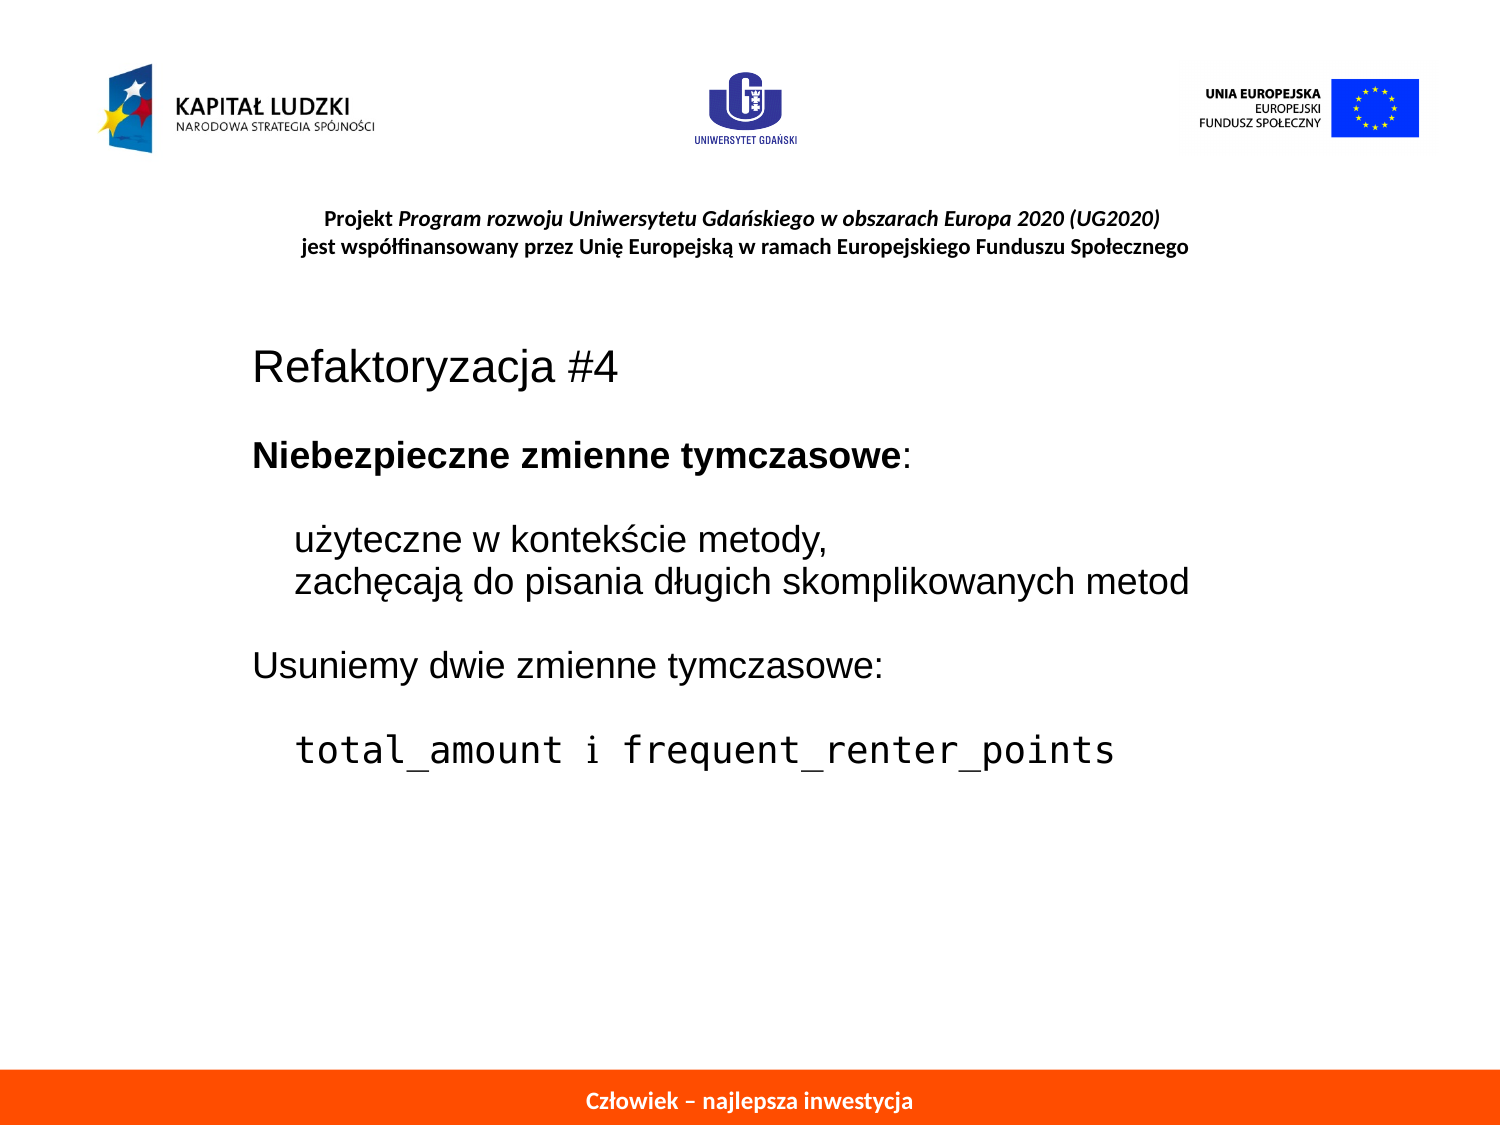

Projekt Program rozwoju Uniwersytetu Gdańskiego w obszarach Europa 2020 (UG2020)
jest współfinansowany przez Unię Europejską w ramach Europejskiego Funduszu Społecznego
Refaktoryzacja #4
Niebezpieczne zmienne tymczasowe:
 użyteczne w kontekście metody,
 zachęcają do pisania długich skomplikowanych metod
Usuniemy dwie zmienne tymczasowe:
 total_amount i frequent_renter_points
Człowiek – najlepsza inwestycja